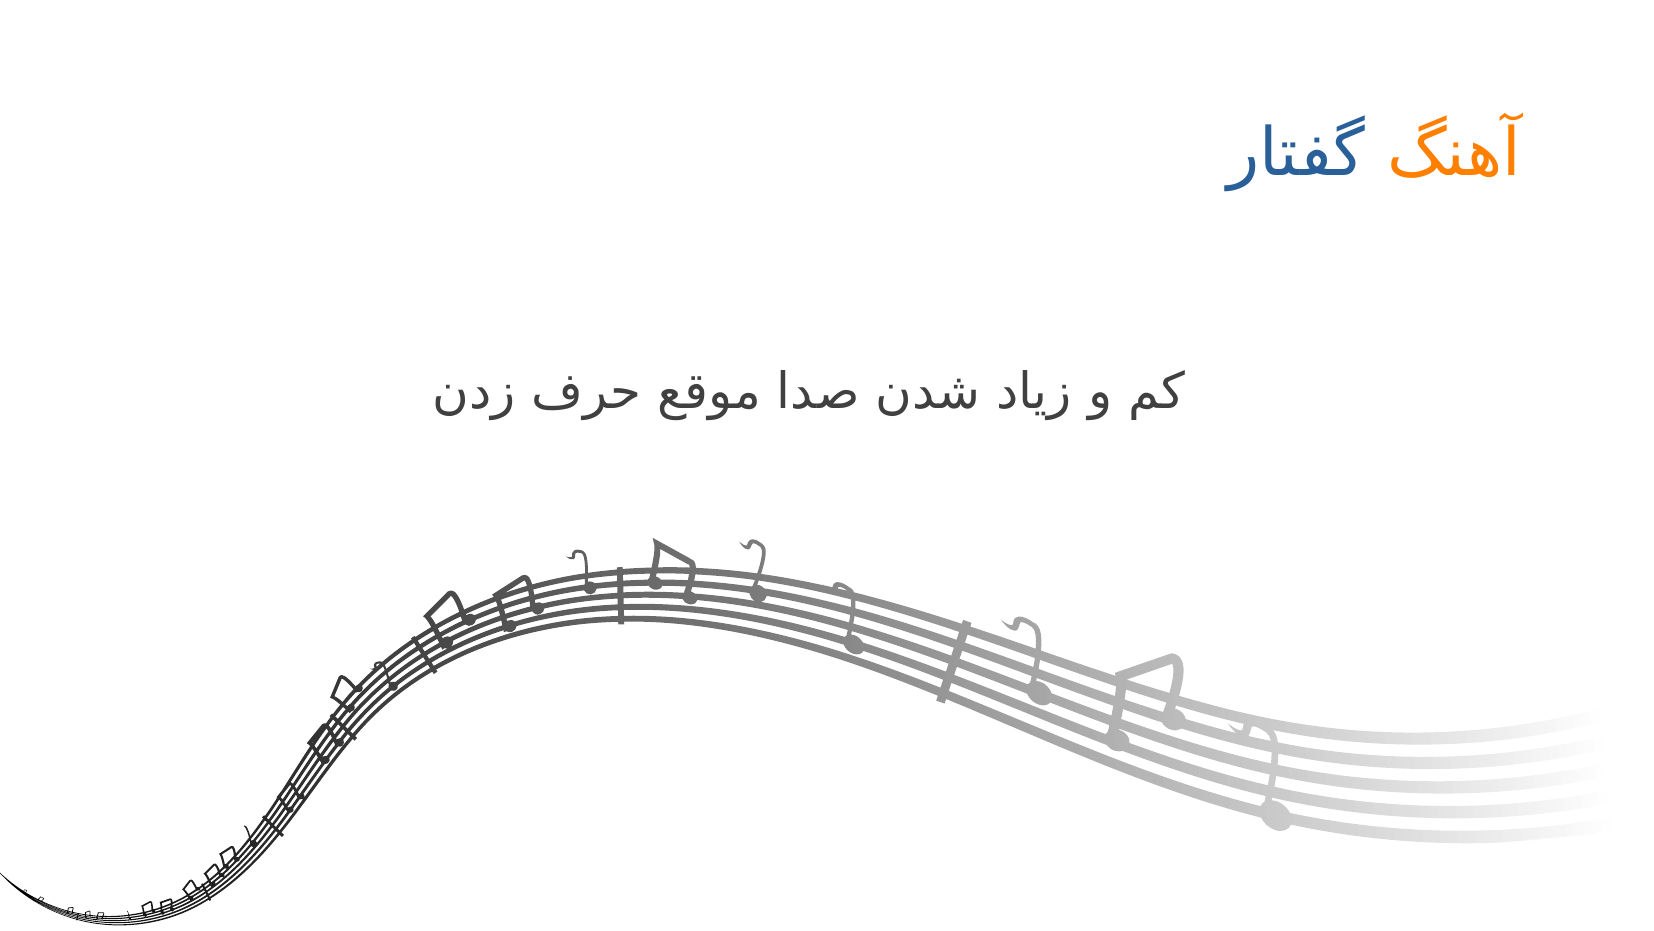

آهنگ گفتار
کم و زیاد شدن صدا موقع حرف زدن